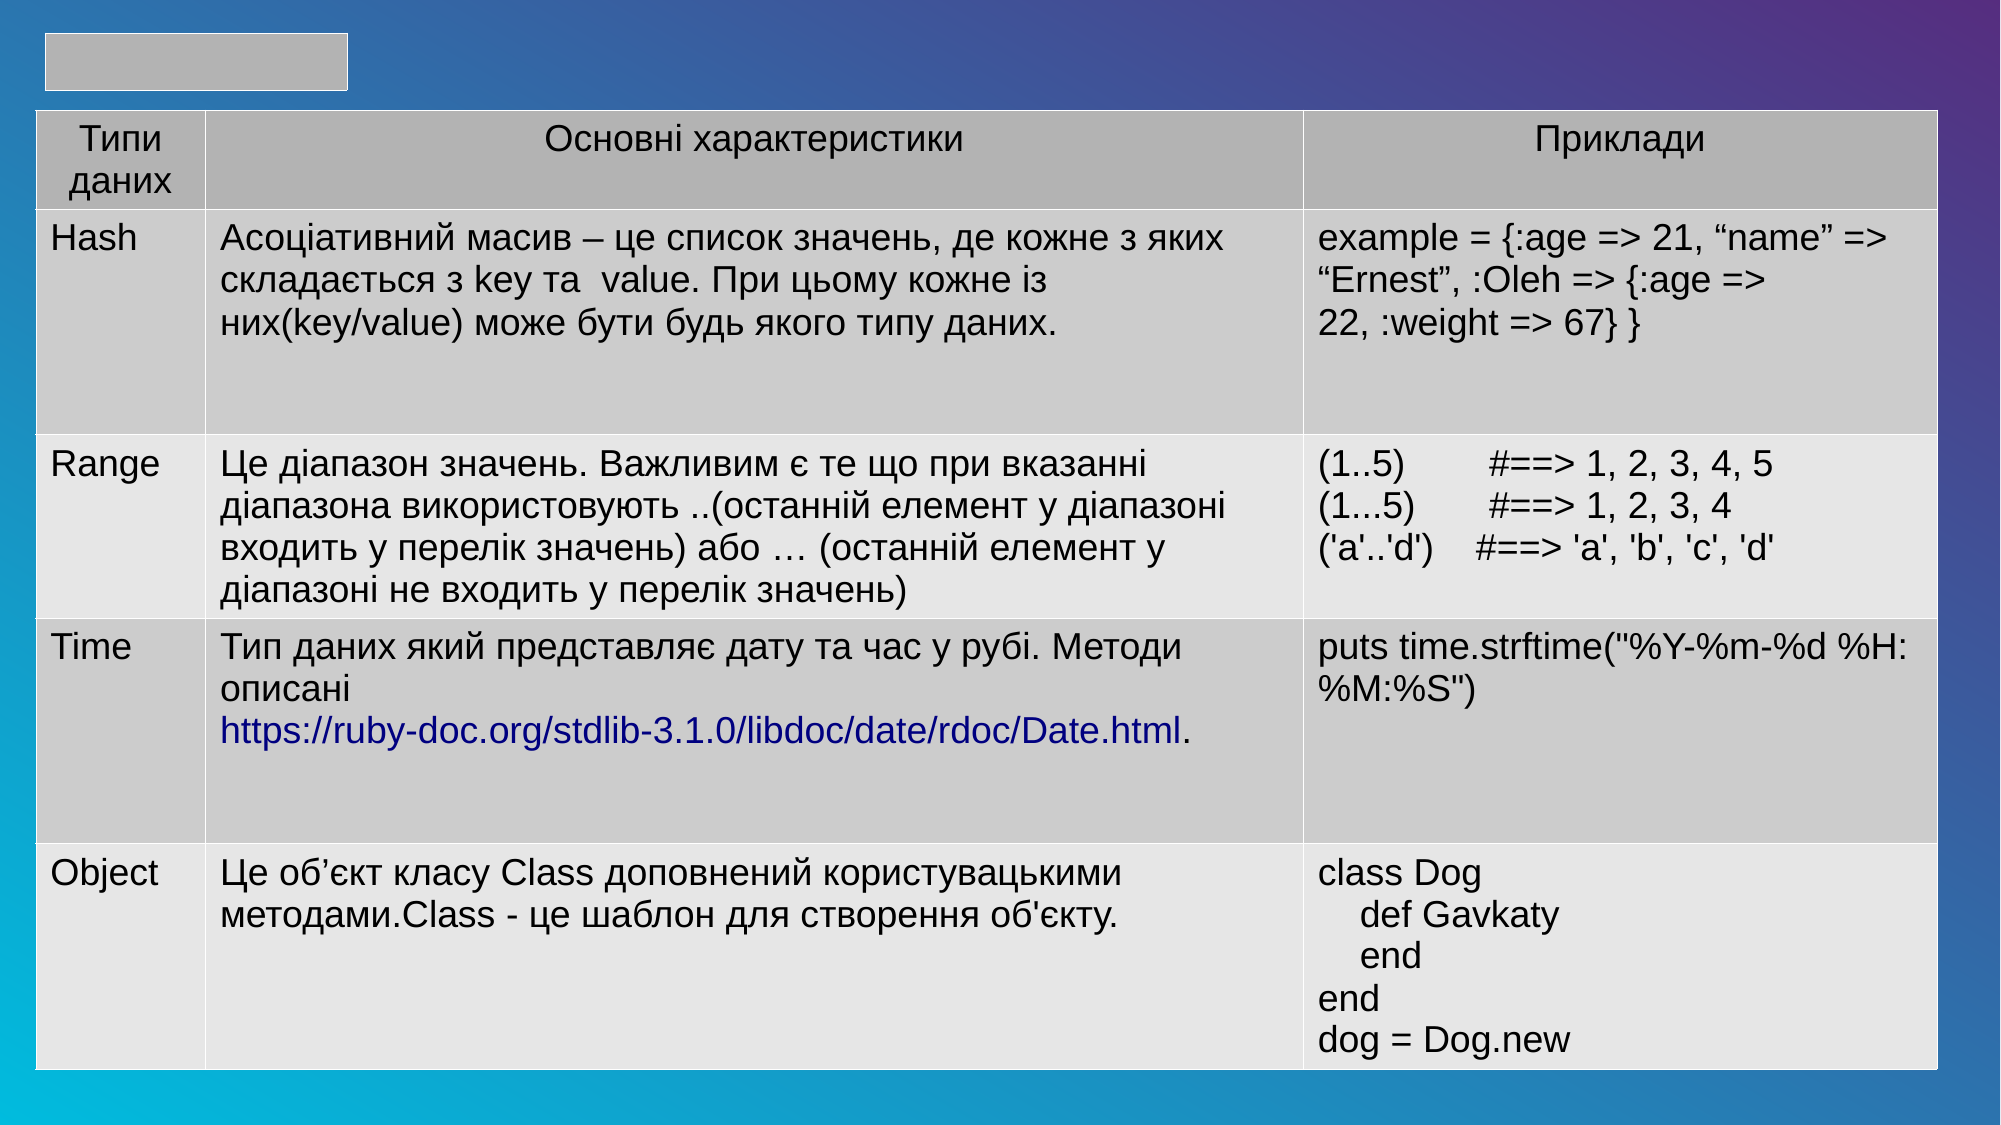

| |
| --- |
| Типи даних | Основні характеристики | Приклади |
| --- | --- | --- |
| Hash | Асоціативний масив – це список значень, де кожне з яких складається з key та value. При цьому кожне із них(key/value) може бути будь якого типу даних. | example = {:age => 21, “name” => “Ernest”, :Oleh => {:age => 22, :weight => 67} } |
| Range | Це діапазон значень. Важливим є те що при вказанні діапазона використовують ..(останній елемент у діапазоні входить у перелік значень) або … (останній елемент у діапазоні не входить у перелік значень) | (1..5) #==> 1, 2, 3, 4, 5 (1...5) #==> 1, 2, 3, 4 ('a'..'d') #==> 'a', 'b', 'c', 'd' |
| Time | Тип даних який представляє дату та час у рубі. Методи описані https://ruby-doc.org/stdlib-3.1.0/libdoc/date/rdoc/Date.html. | puts time.strftime("%Y-%m-%d %H:%M:%S") |
| Object | Це об’єкт класу Class доповнений користувацькими методами.Class - це шаблон для створення об'єкту. | class Dog def Gavkaty end end dog = Dog.new |